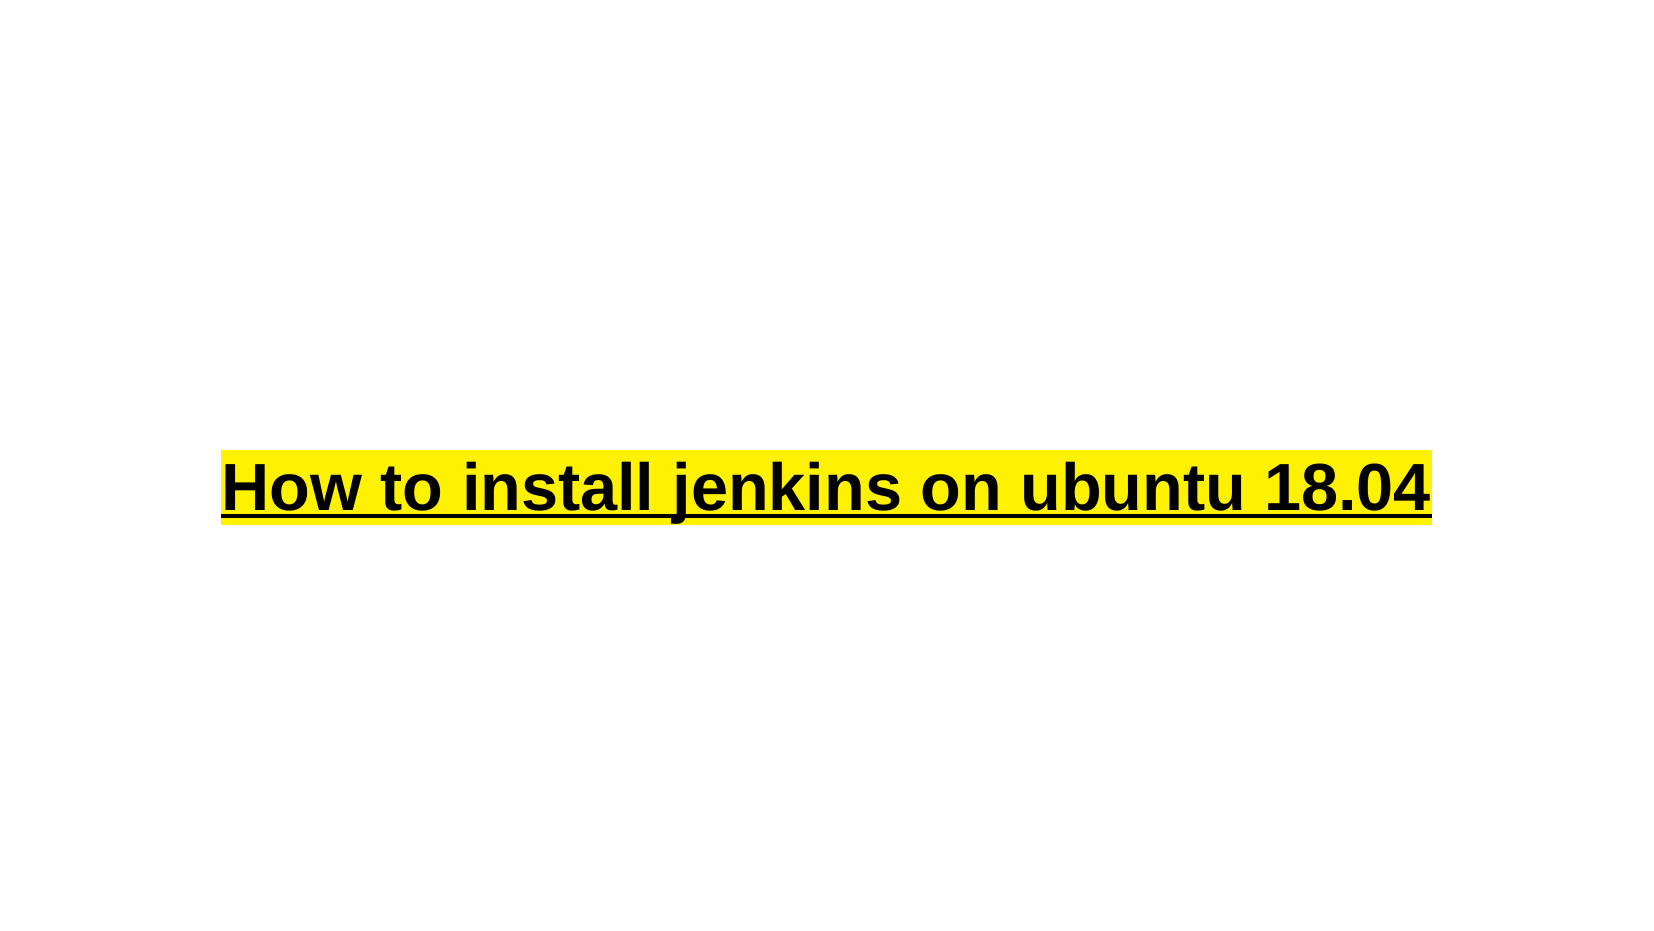

# How to install jenkins on ubuntu 18.04